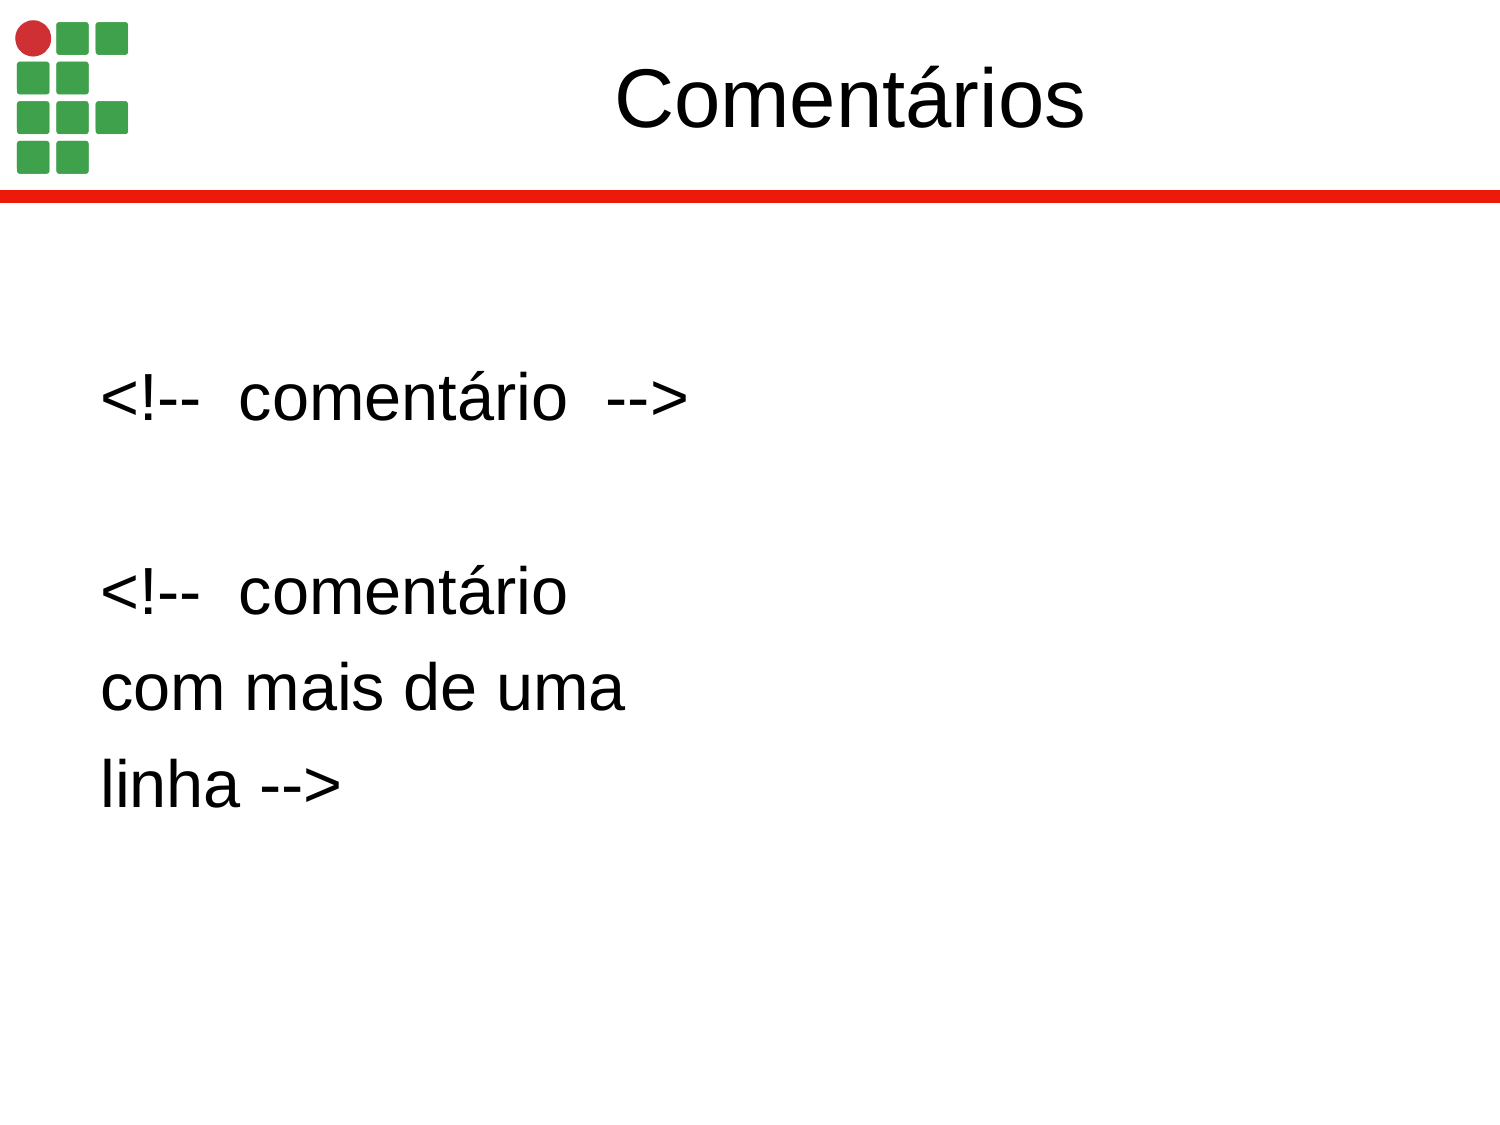

# Comentários
<!-- comentário -->
<!-- comentário
com mais de uma
linha -->